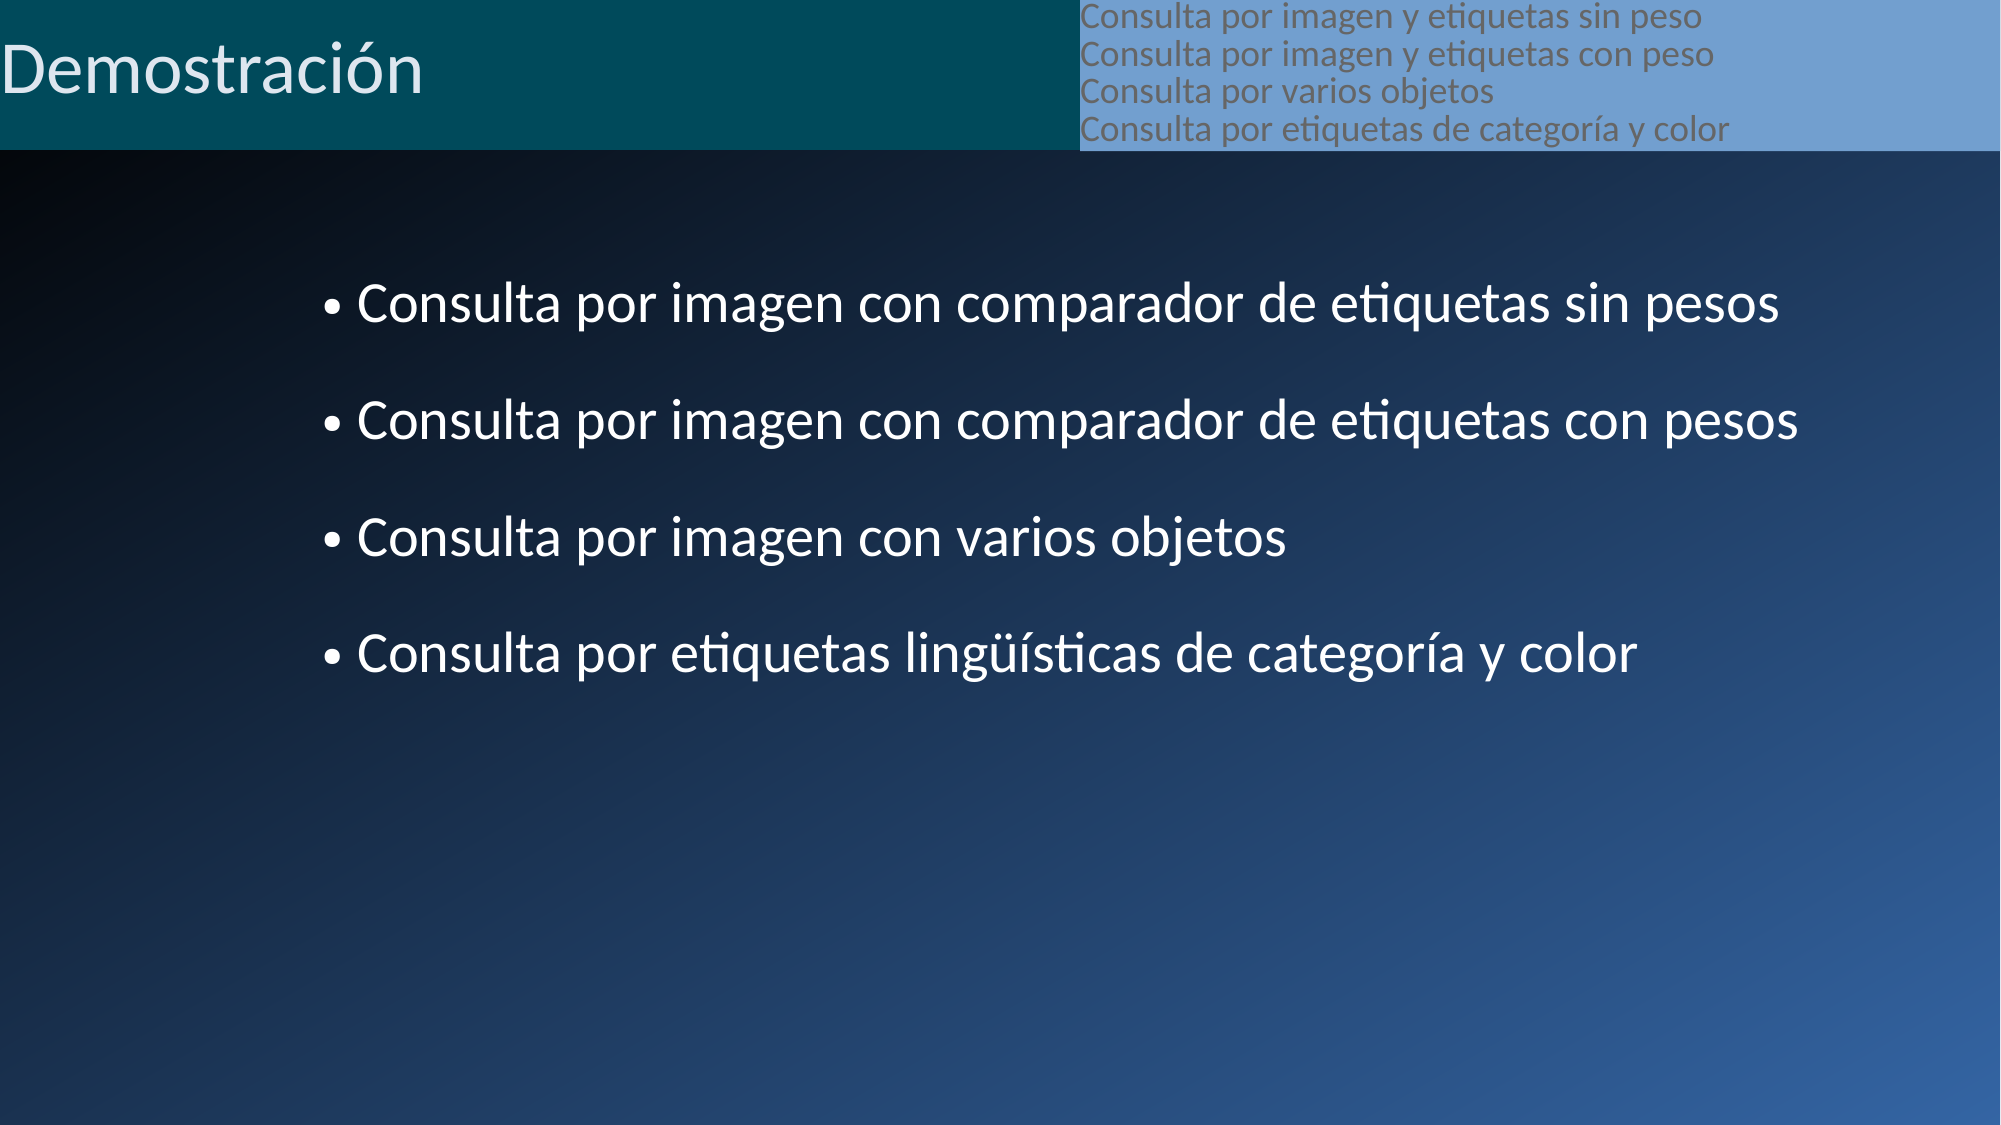

# Demostración
Consulta por imagen y etiquetas sin peso
Consulta por imagen y etiquetas con peso
Consulta por varios objetos
Consulta por etiquetas de categoría y color
Consulta por imagen con comparador de etiquetas sin pesos
Consulta por imagen con comparador de etiquetas con pesos
Consulta por imagen con varios objetos
Consulta por etiquetas lingüísticas de categoría y color